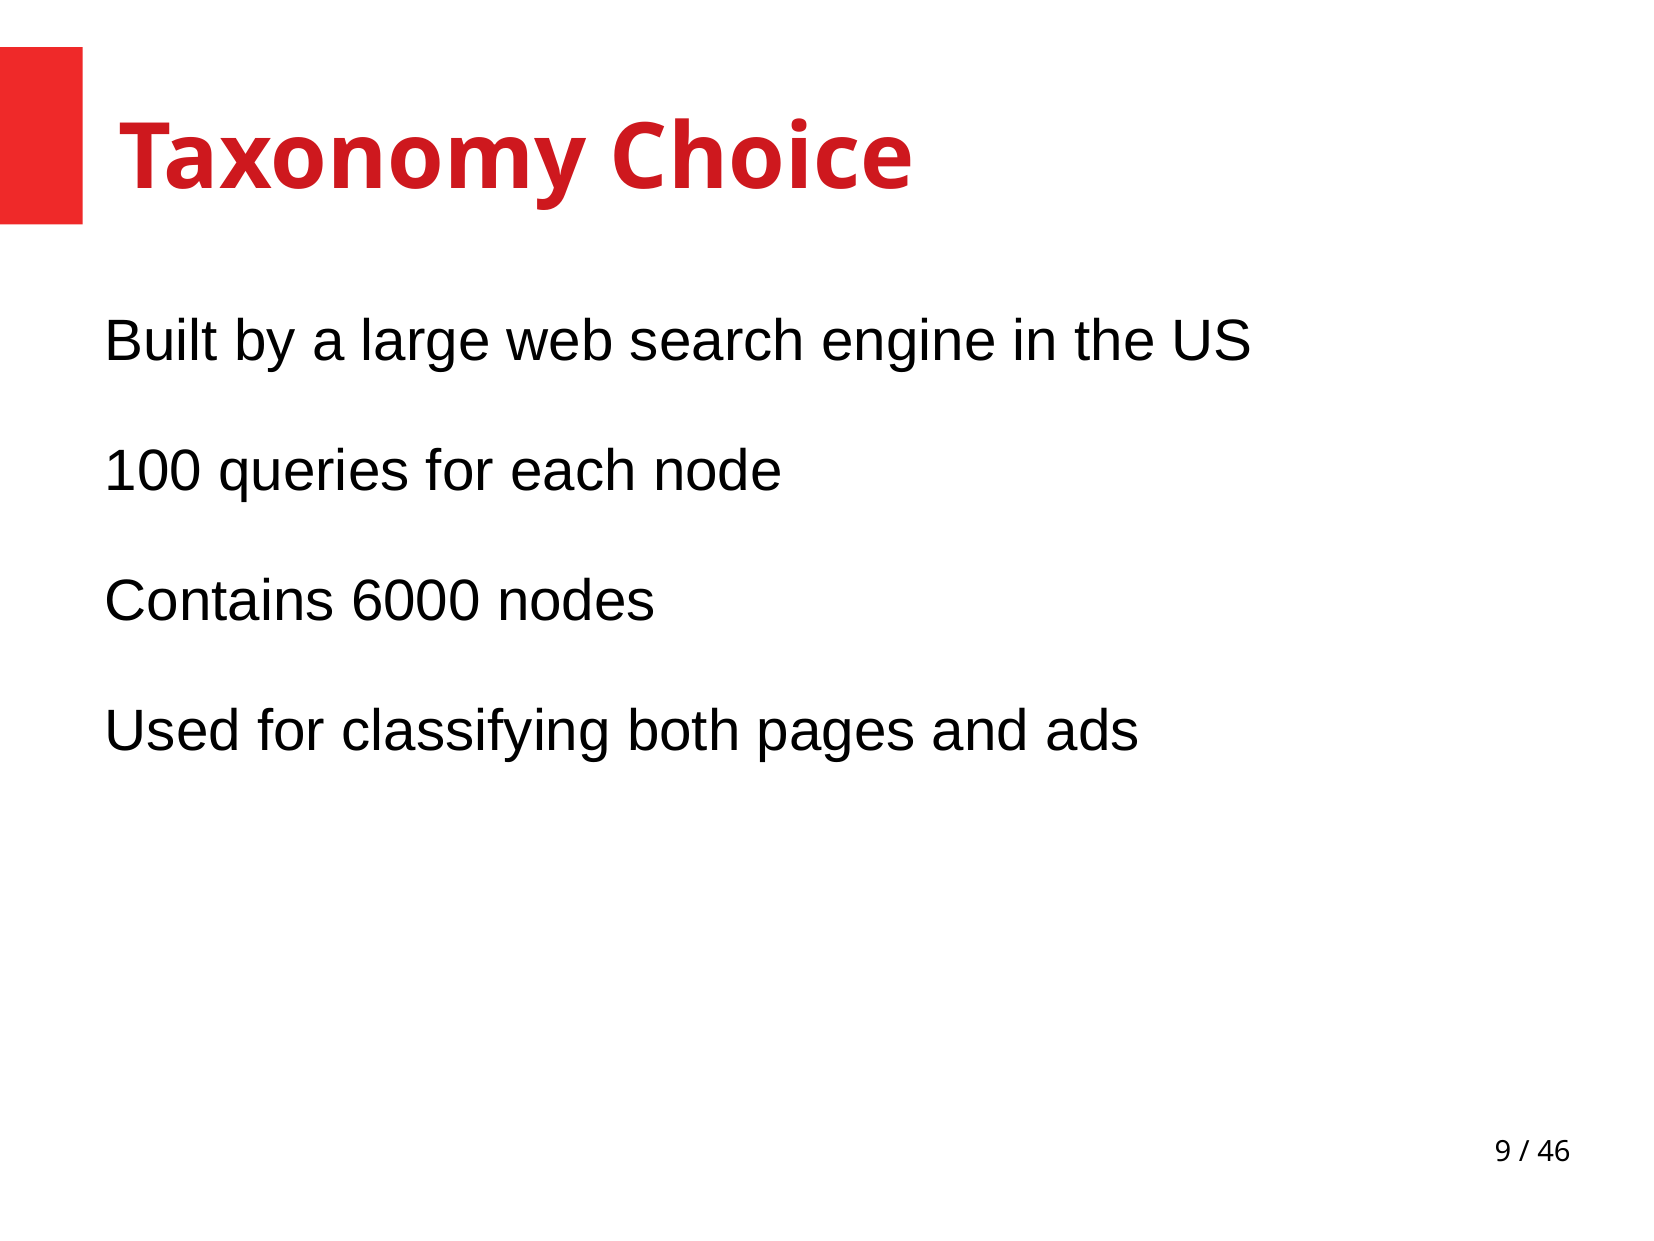

# Taxonomy Choice
Built by a large web search engine in the US
100 queries for each node
Contains 6000 nodes
Used for classifying both pages and ads
9